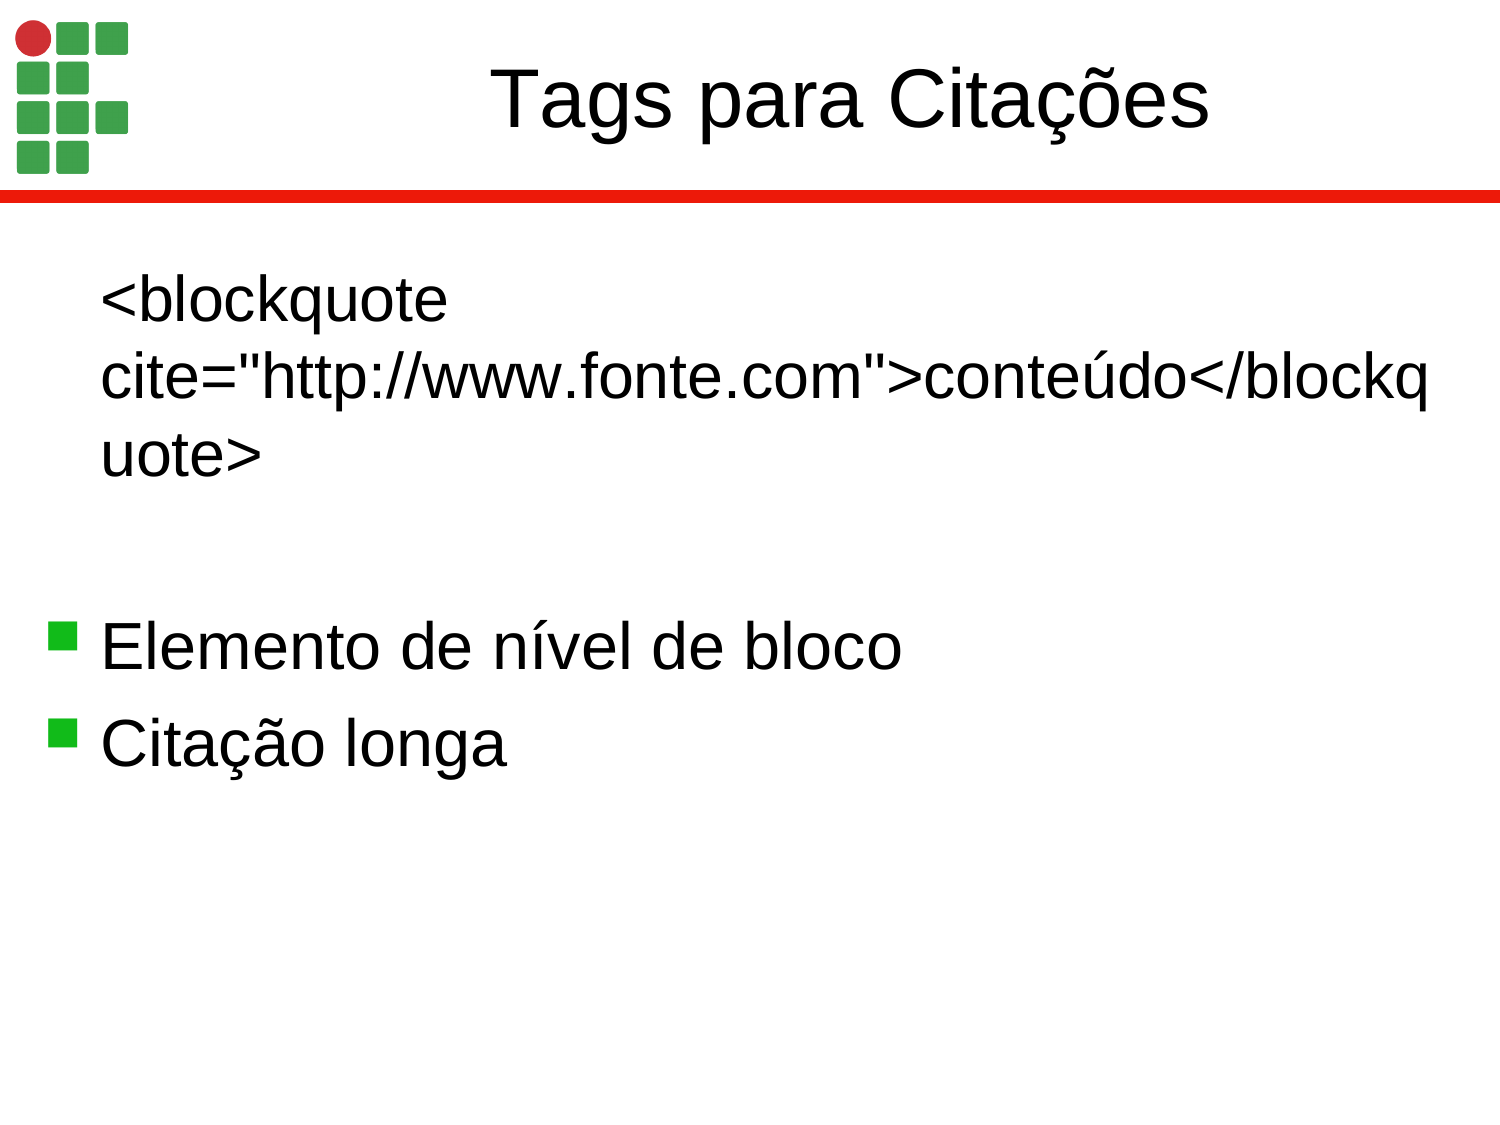

# Tags para Citações
<blockquote cite="http://www.fonte.com">conteúdo</blockquote>
Elemento de nível de bloco
Citação longa